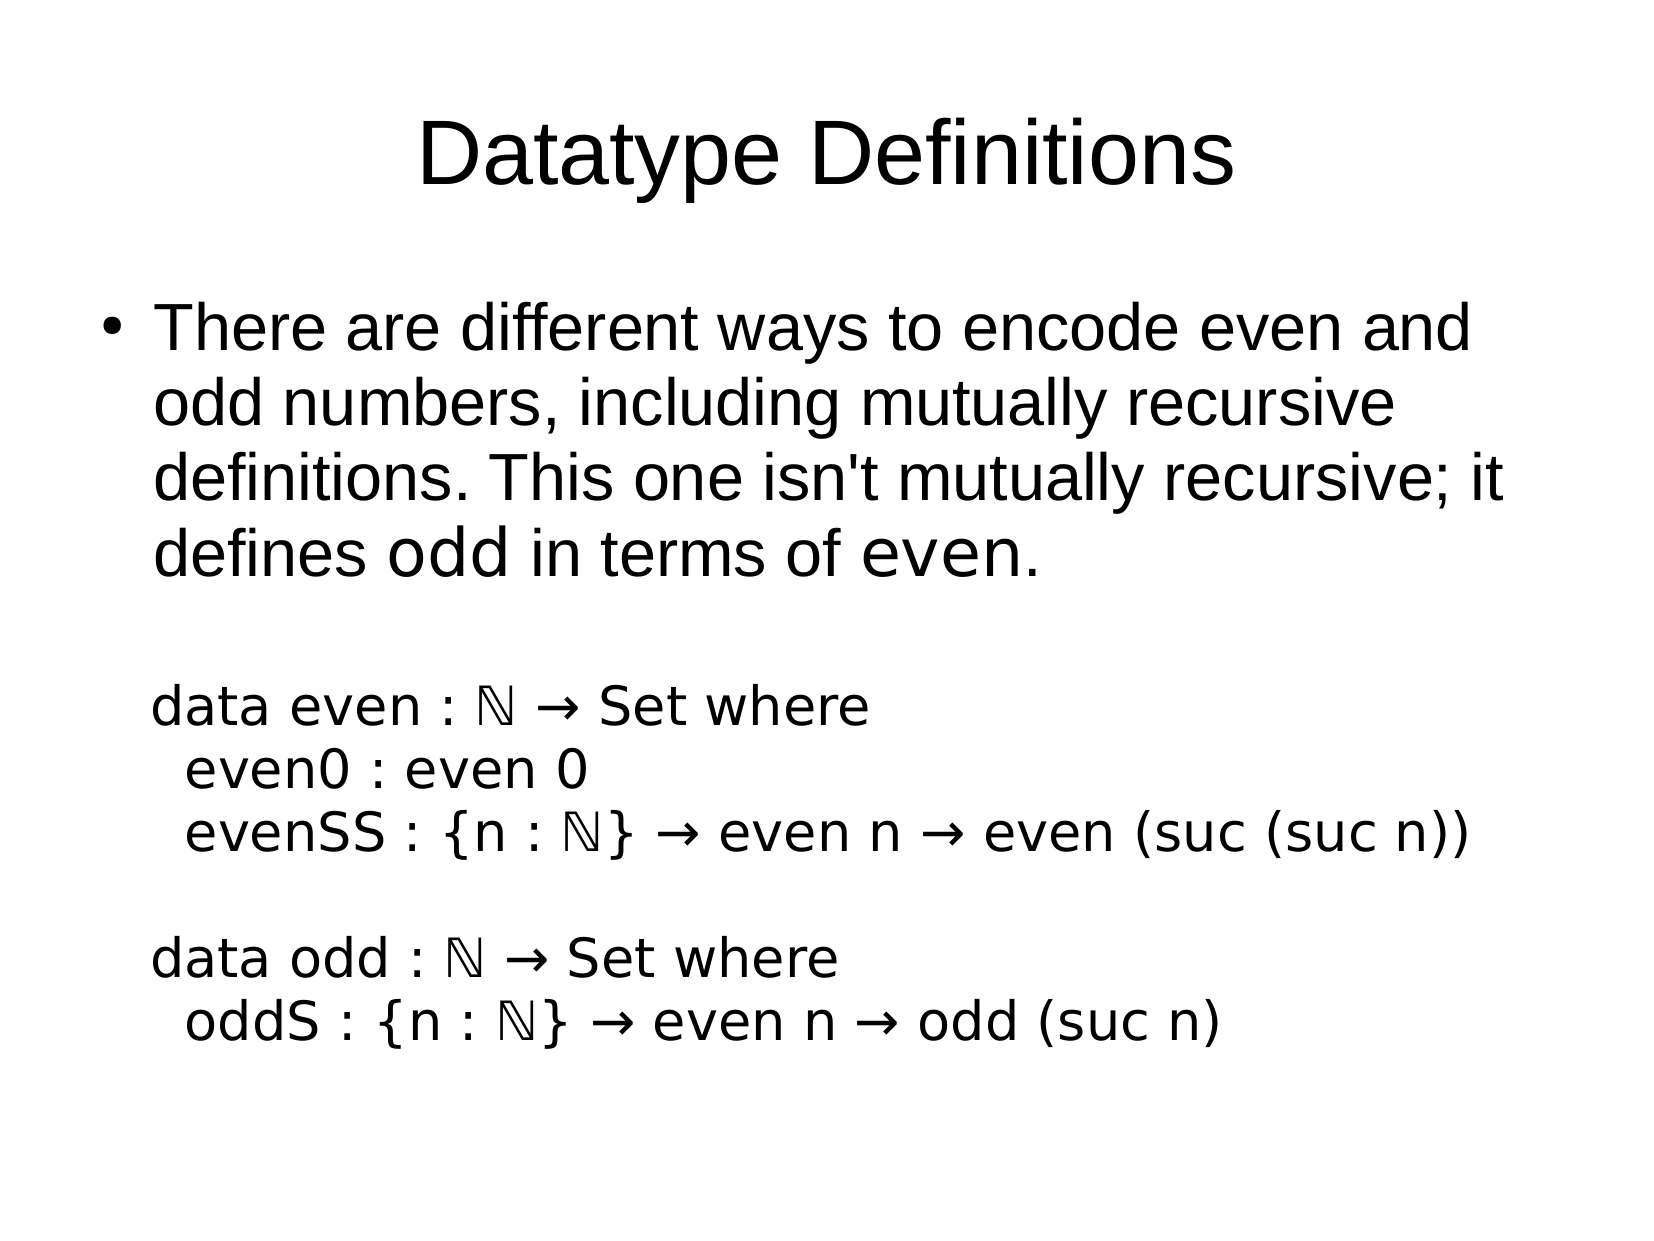

# Datatype Definitions
There are different ways to encode even and odd numbers, including mutually recursive definitions. This one isn't mutually recursive; it defines odd in terms of even.
data even : ℕ → Set where
 even0 : even 0
 evenSS : {n : ℕ} → even n → even (suc (suc n))
data odd : ℕ → Set where
 oddS : {n : ℕ} → even n → odd (suc n)